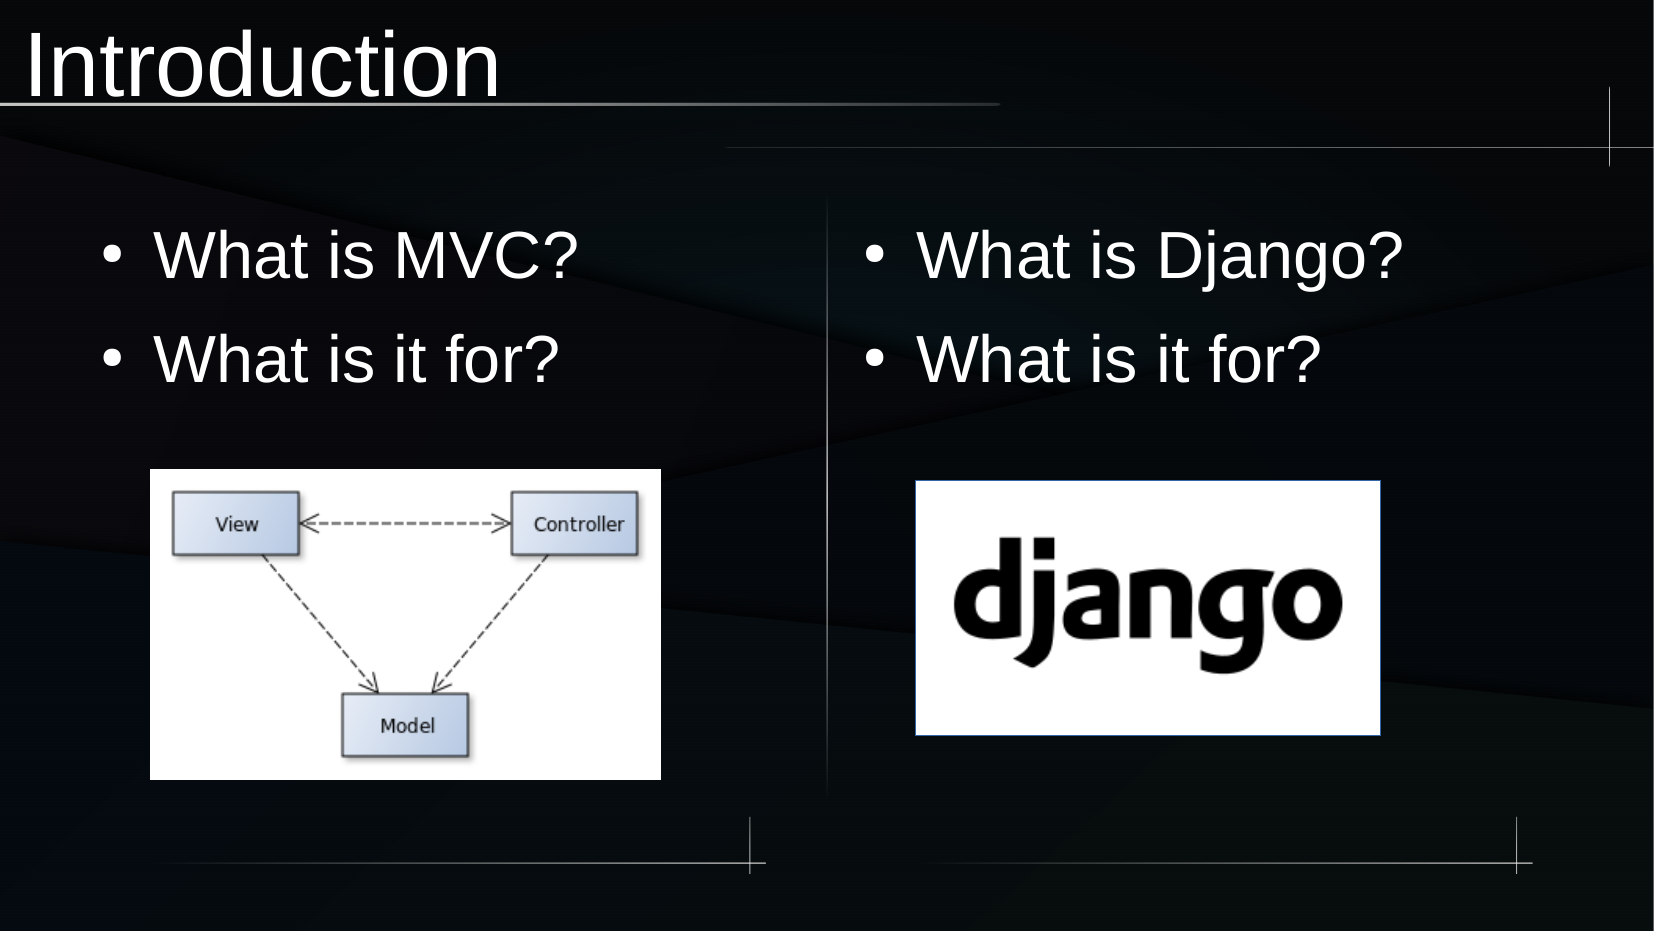

# Introduction
What is MVC?
What is it for?
What is Django?
What is it for?